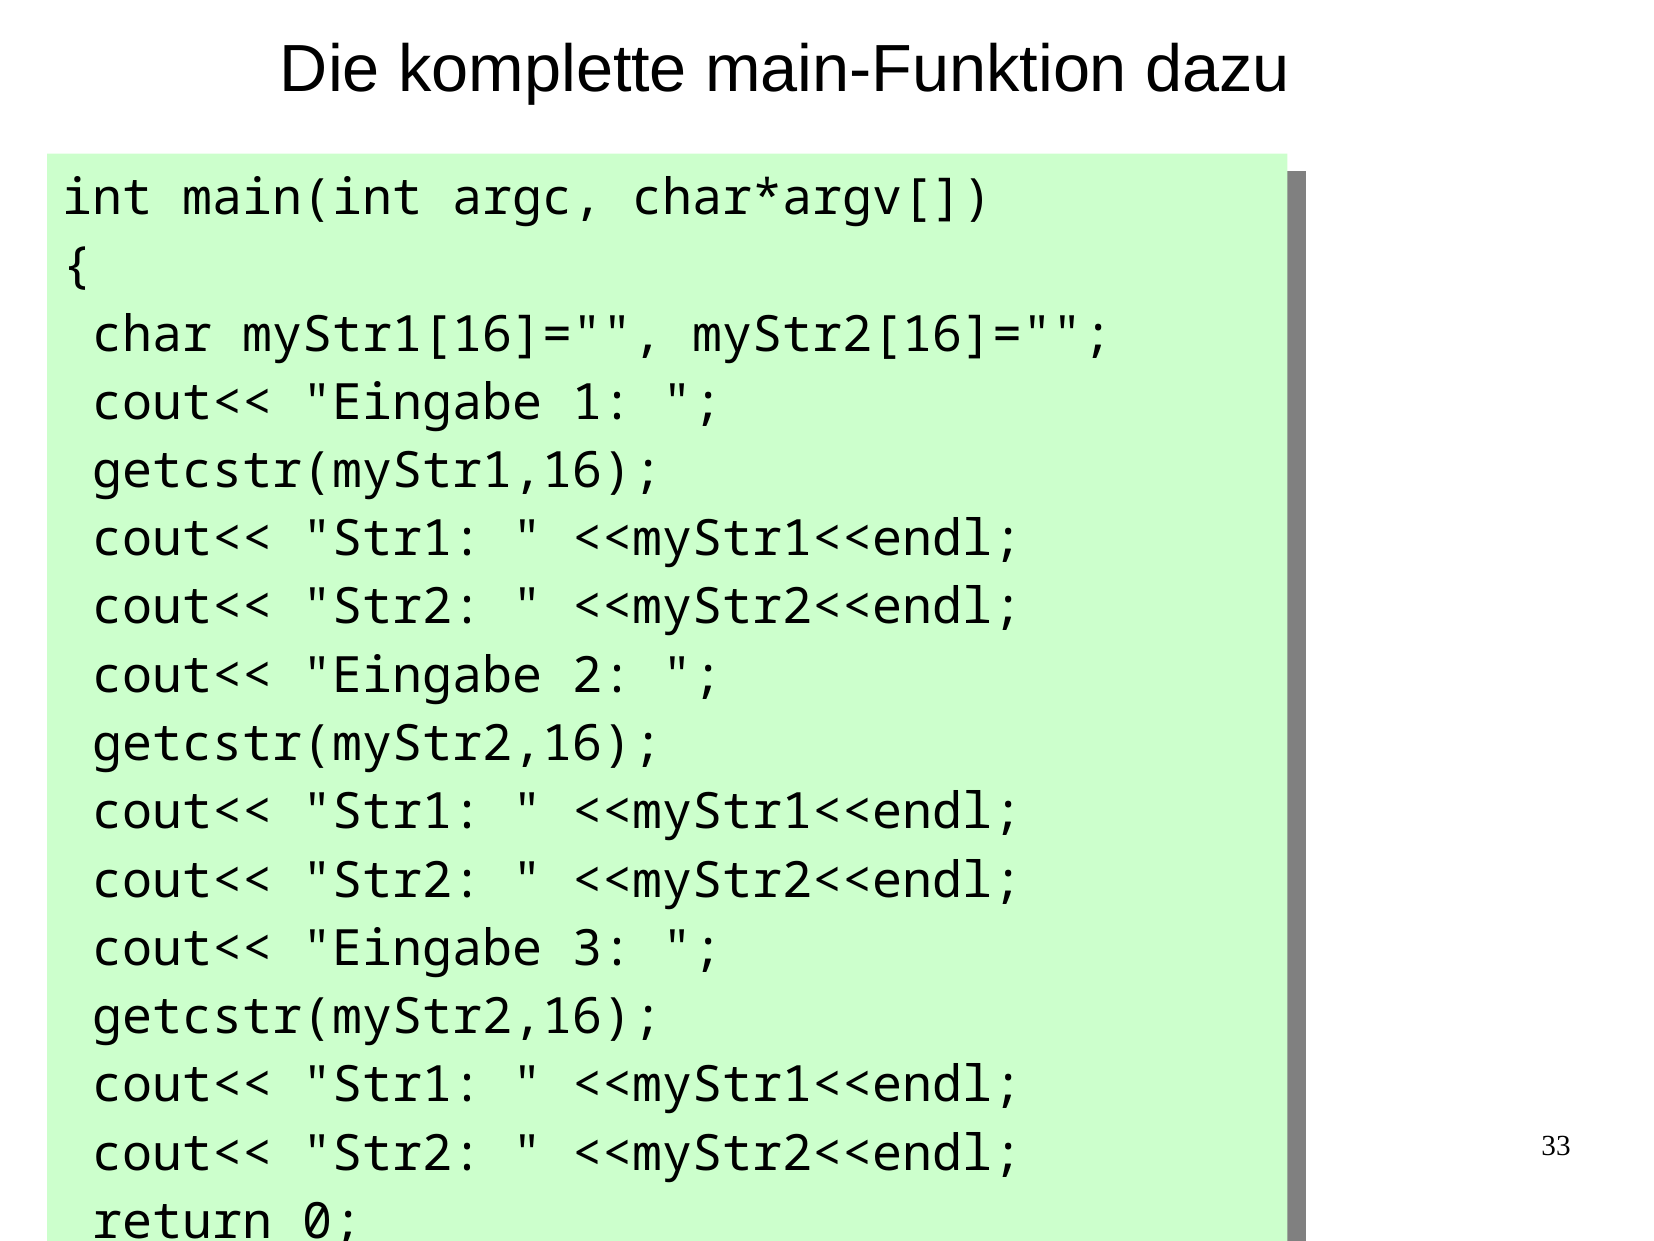

Die komplette main-Funktion dazu
int main(int argc, char*argv[])
{
 char myStr1[16]="", myStr2[16]="";
 cout<< "Eingabe 1: ";
 getcstr(myStr1,16);
 cout<< "Str1: " <<myStr1<<endl;
 cout<< "Str2: " <<myStr2<<endl;
 cout<< "Eingabe 2: ";
 getcstr(myStr2,16);
 cout<< "Str1: " <<myStr1<<endl;
 cout<< "Str2: " <<myStr2<<endl;
 cout<< "Eingabe 3: ";
 getcstr(myStr2,16);
 cout<< "Str1: " <<myStr1<<endl;
 cout<< "Str2: " <<myStr2<<endl;
 return 0;
}
33